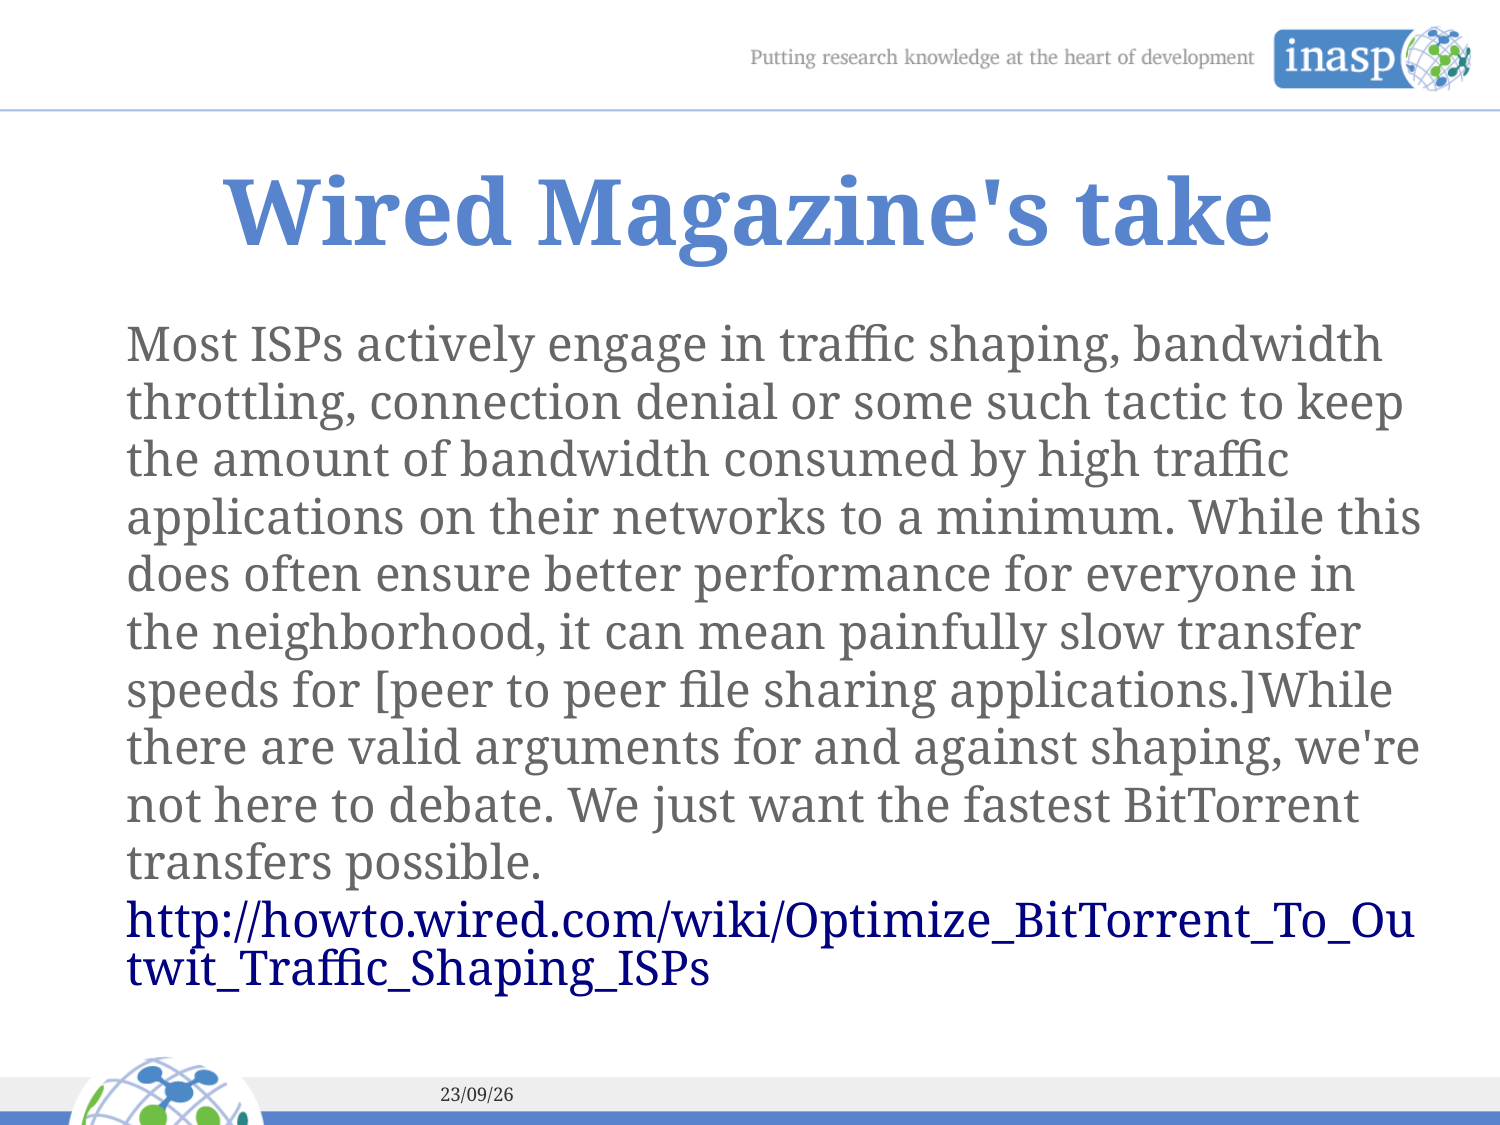

# Wired Magazine's take
Most ISPs actively engage in traffic shaping, bandwidth throttling, connection denial or some such tactic to keep the amount of bandwidth consumed by high traffic applications on their networks to a minimum. While this does often ensure better performance for everyone in the neighborhood, it can mean painfully slow transfer speeds for [peer to peer file sharing applications.]While there are valid arguments for and against shaping, we're not here to debate. We just want the fastest BitTorrent transfers possible.http://howto.wired.com/wiki/Optimize_BitTorrent_To_Outwit_Traffic_Shaping_ISPs